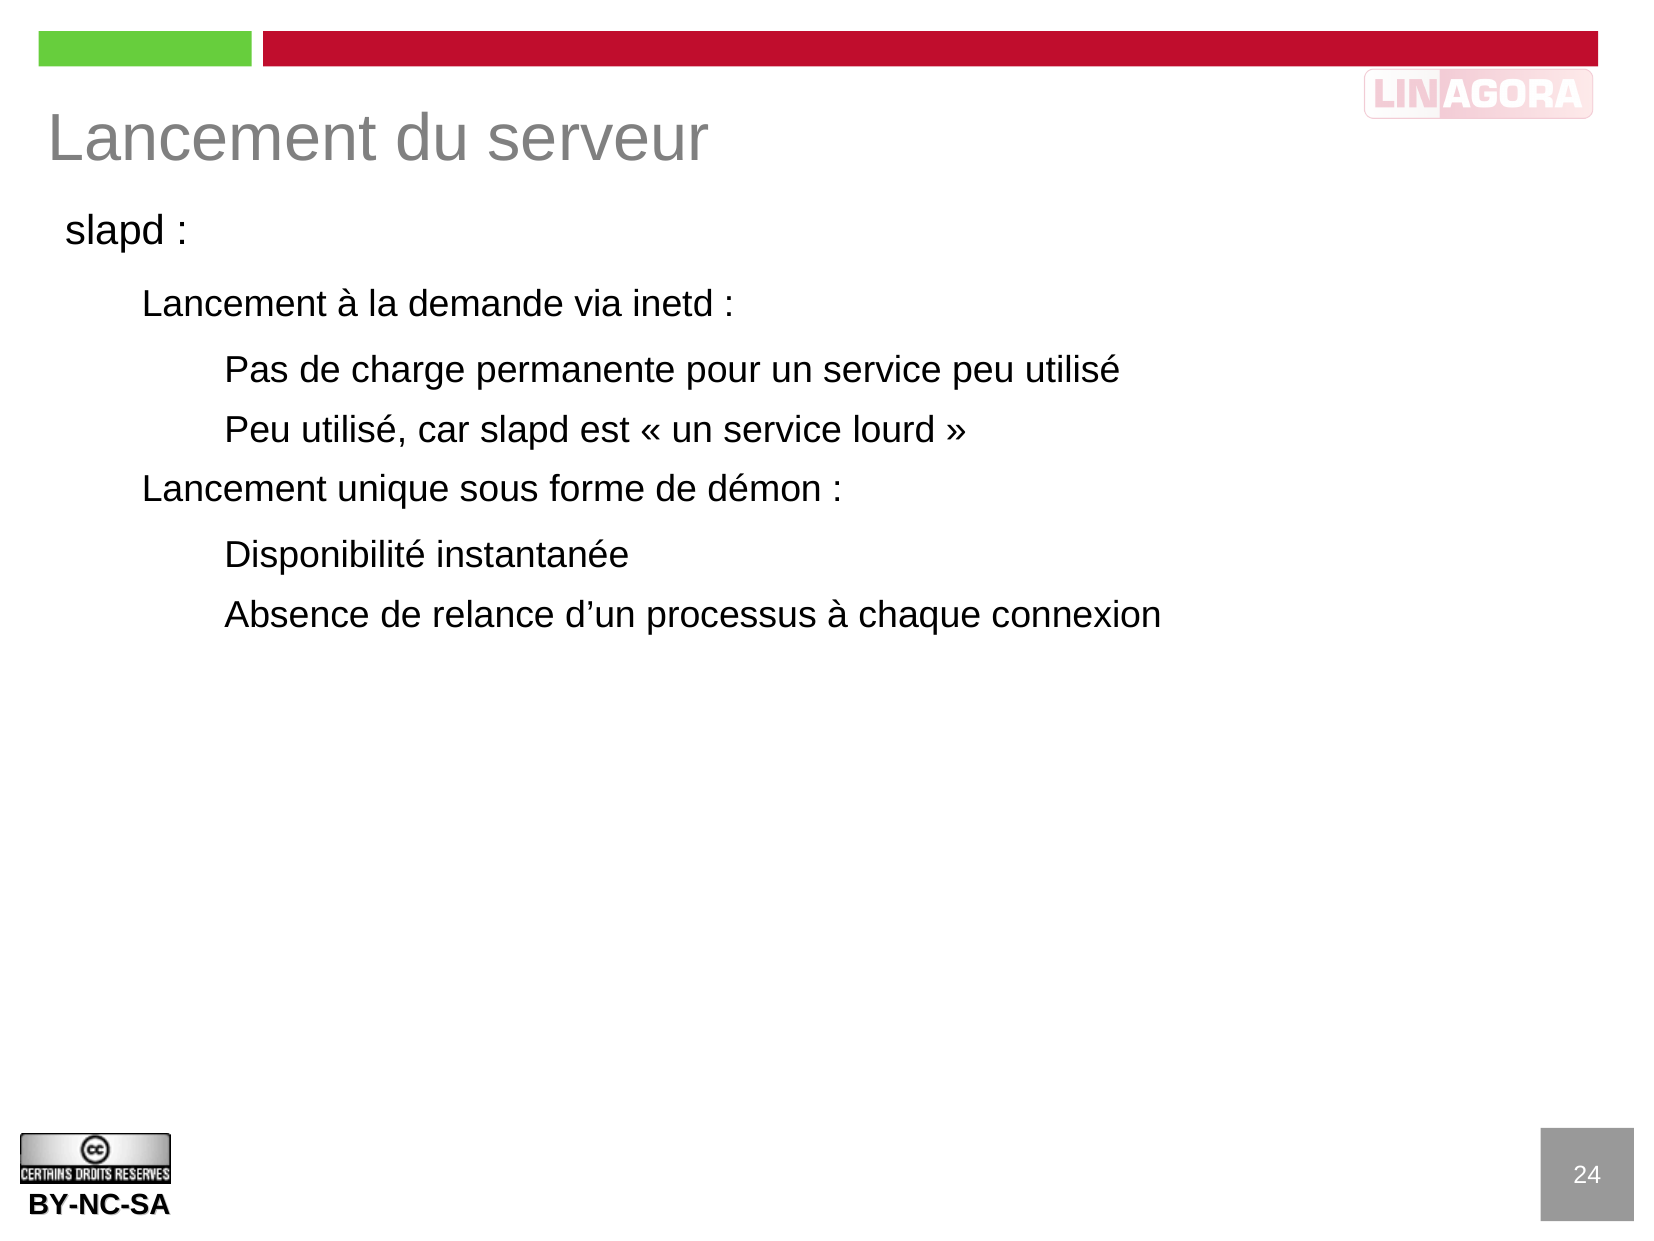

# Lancement du serveur
slapd :
Lancement à la demande via inetd :
Pas de charge permanente pour un service peu utilisé
Peu utilisé, car slapd est « un service lourd »
Lancement unique sous forme de démon :
Disponibilité instantanée
Absence de relance d’un processus à chaque connexion